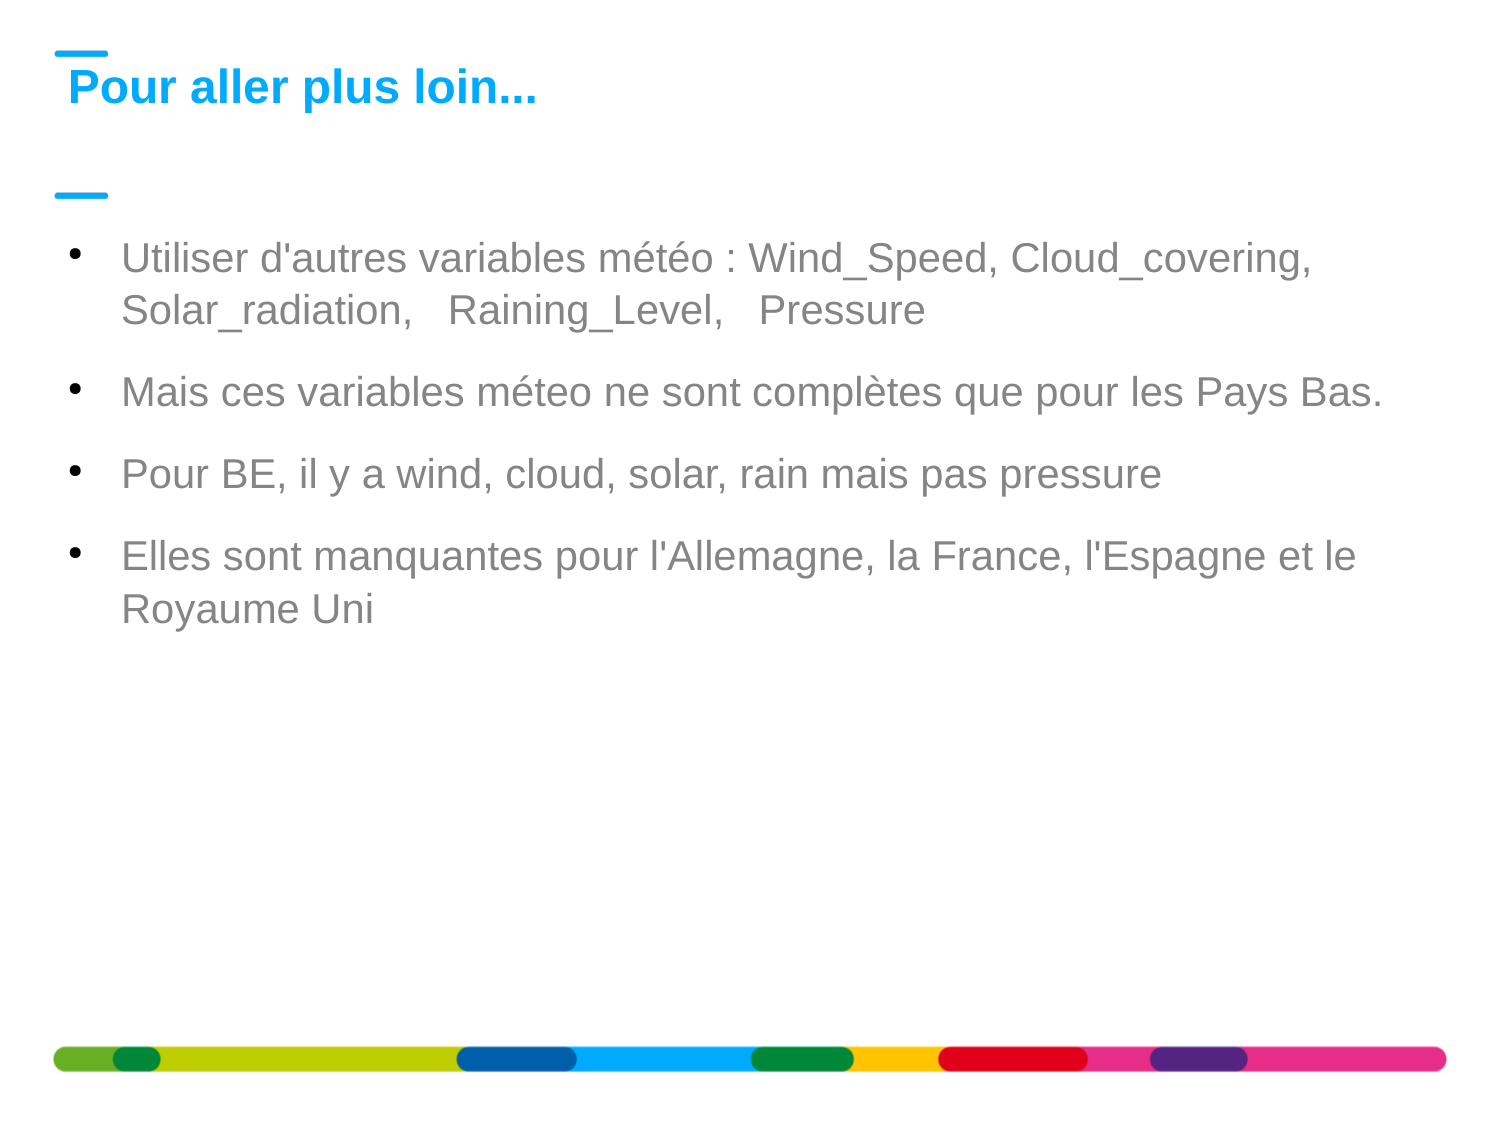

# Pour aller plus loin...
Utiliser d'autres variables météo : Wind_Speed, Cloud_covering, Solar_radiation, Raining_Level, Pressure
Mais ces variables méteo ne sont complètes que pour les Pays Bas.
Pour BE, il y a wind, cloud, solar, rain mais pas pressure
Elles sont manquantes pour l'Allemagne, la France, l'Espagne et le Royaume Uni